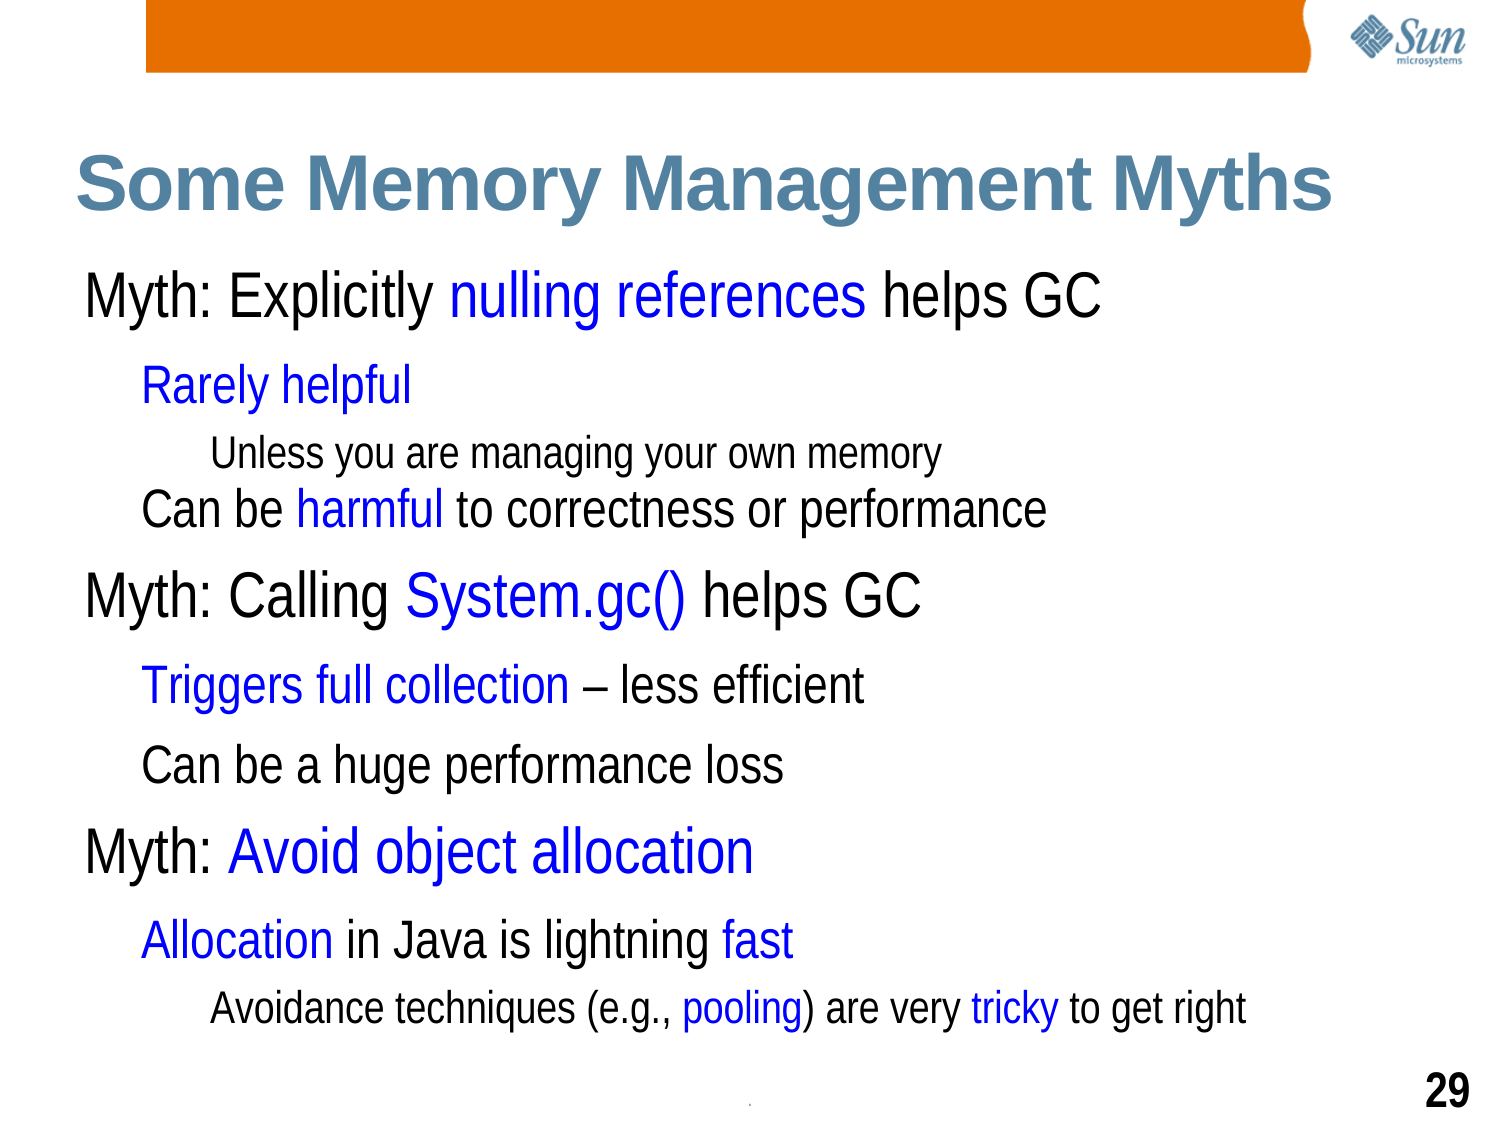

# Some Memory Management Myths
Myth: Explicitly nulling references helps GC
Rarely helpful
Unless you are managing your own memory
Can be harmful to correctness or performance
Myth: Calling System.gc() helps GC
Triggers full collection – less efficient
Can be a huge performance loss
Myth: Avoid object allocation
Allocation in Java is lightning fast
Avoidance techniques (e.g., pooling) are very tricky to get right